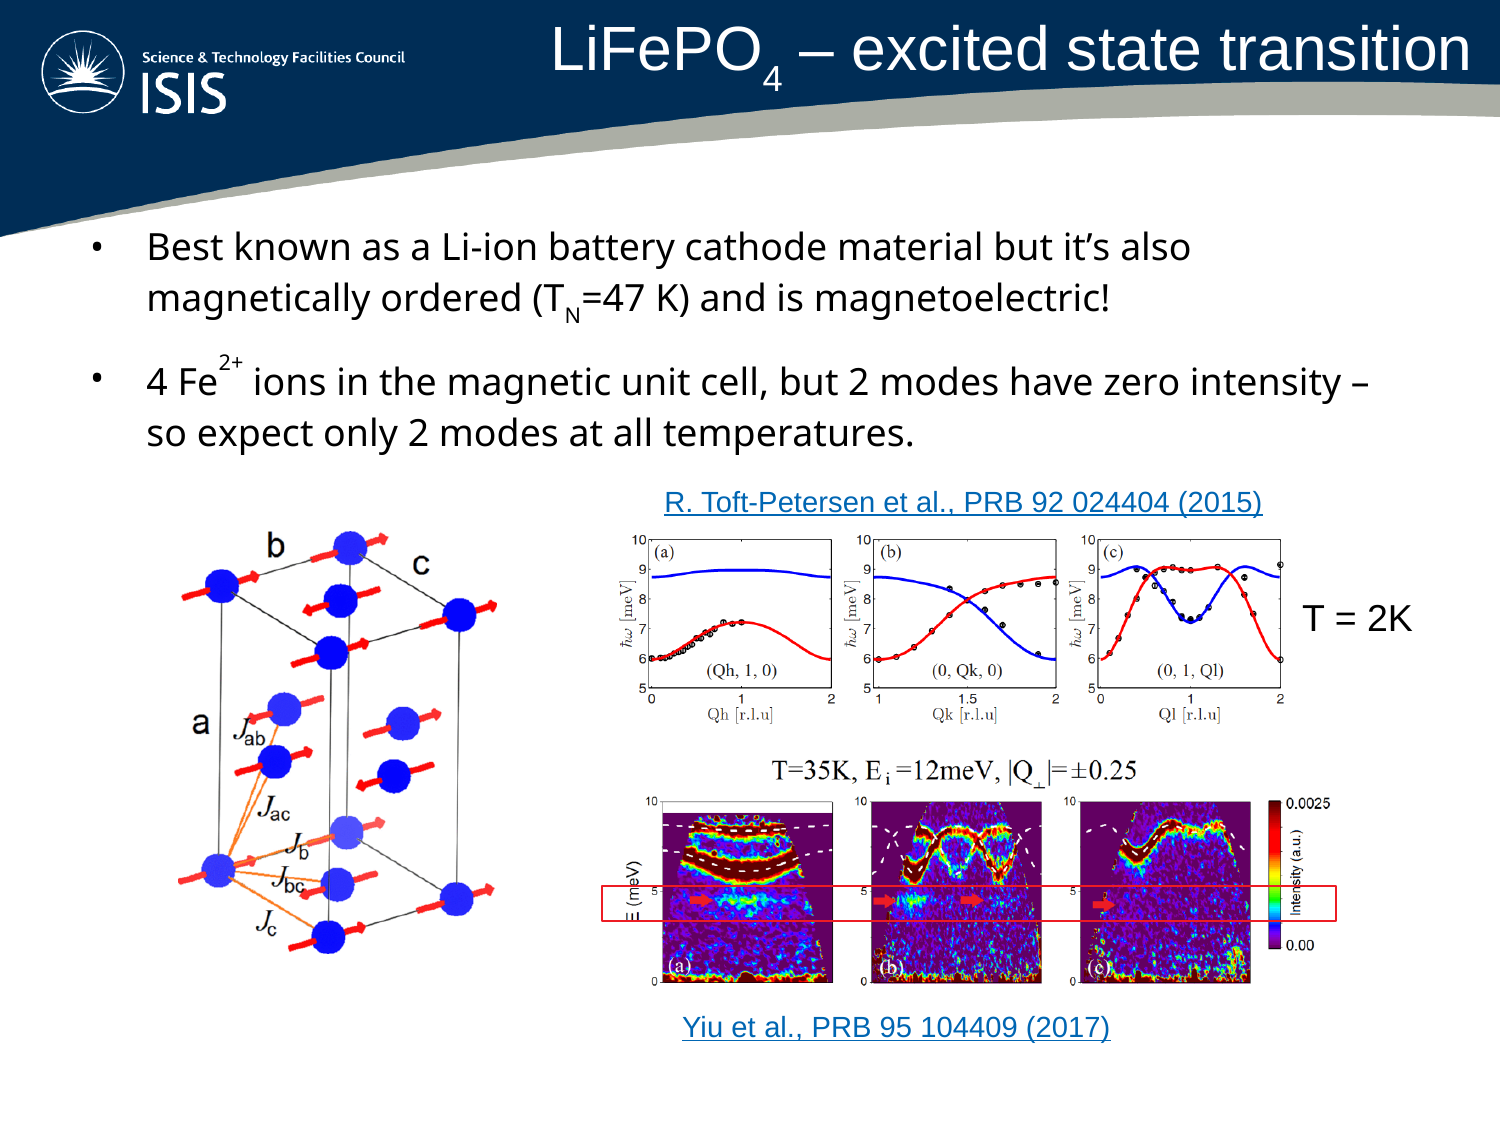

LiFePO4 – excited state transition
# Best known as a Li-ion battery cathode material but it’s also magnetically ordered (TN=47 K) and is magnetoelectric!
4 Fe2+ ions in the magnetic unit cell, but 2 modes have zero intensity – so expect only 2 modes at all temperatures.
R. Toft-Petersen et al., PRB 92 024404 (2015)
T = 2K
Yiu et al., PRB 95 104409 (2017)